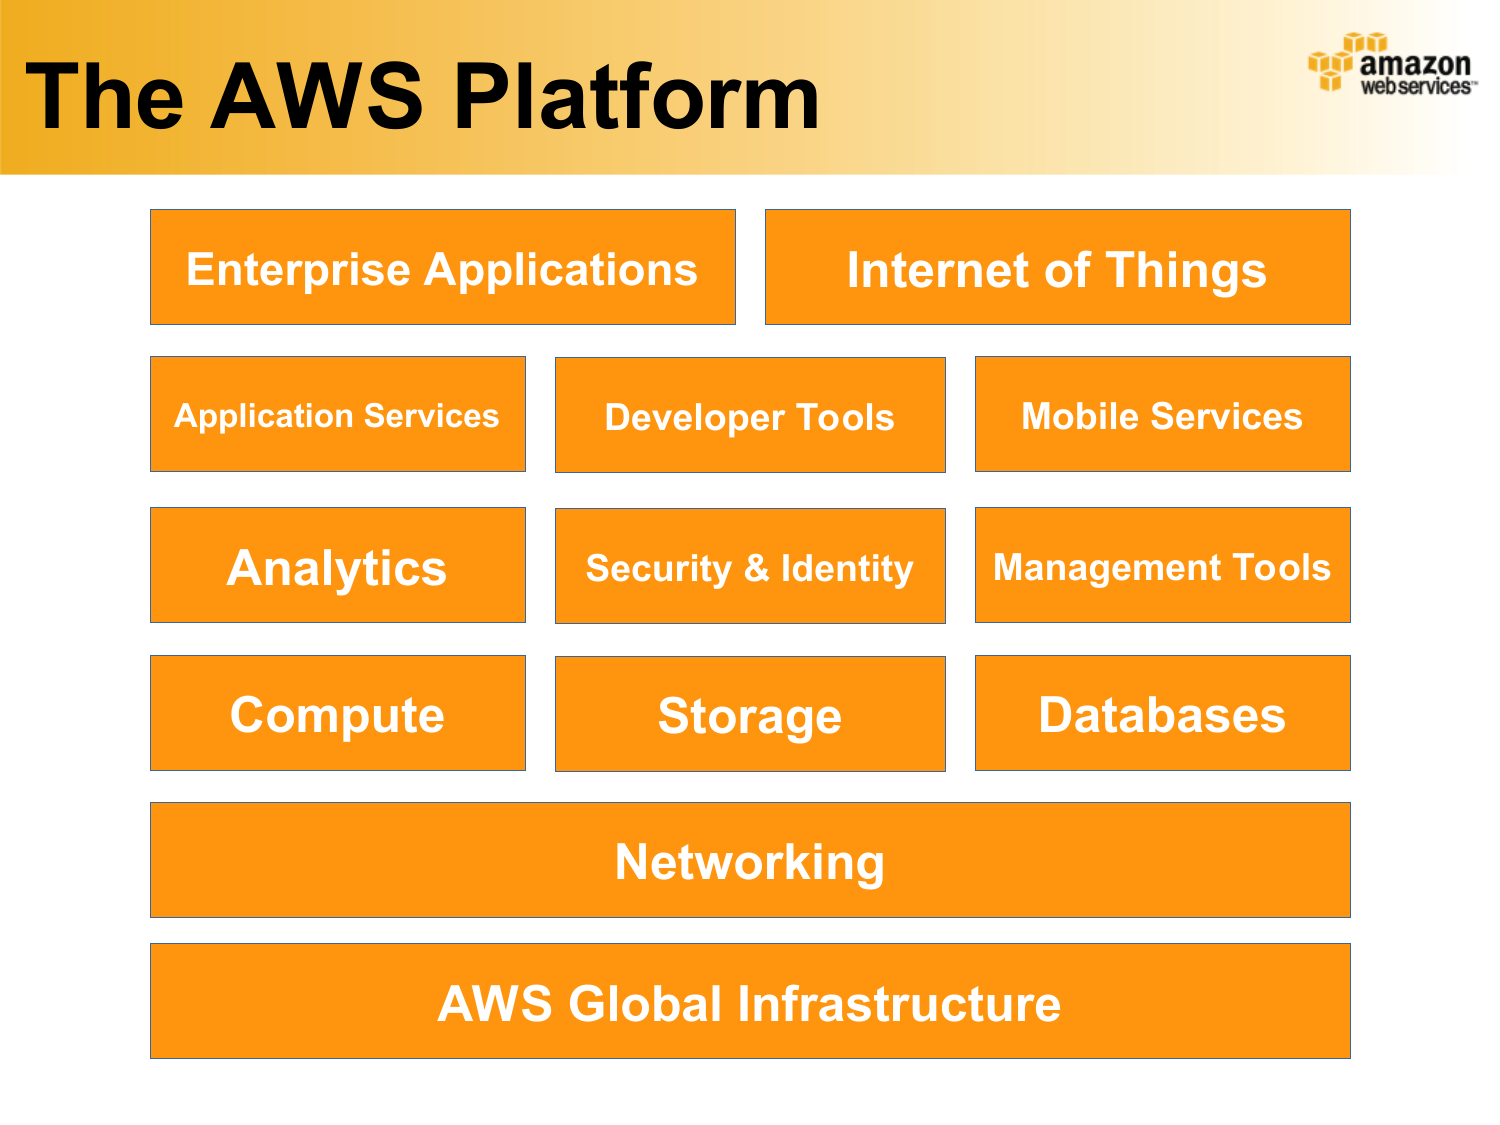

# The AWS Platform
Enterprise Applications
Internet of Things
Application Services
Mobile Services
Developer Tools
Analytics
Management Tools
Security & Identity
Compute
Databases
Storage
Networking
AWS Global Infrastructure